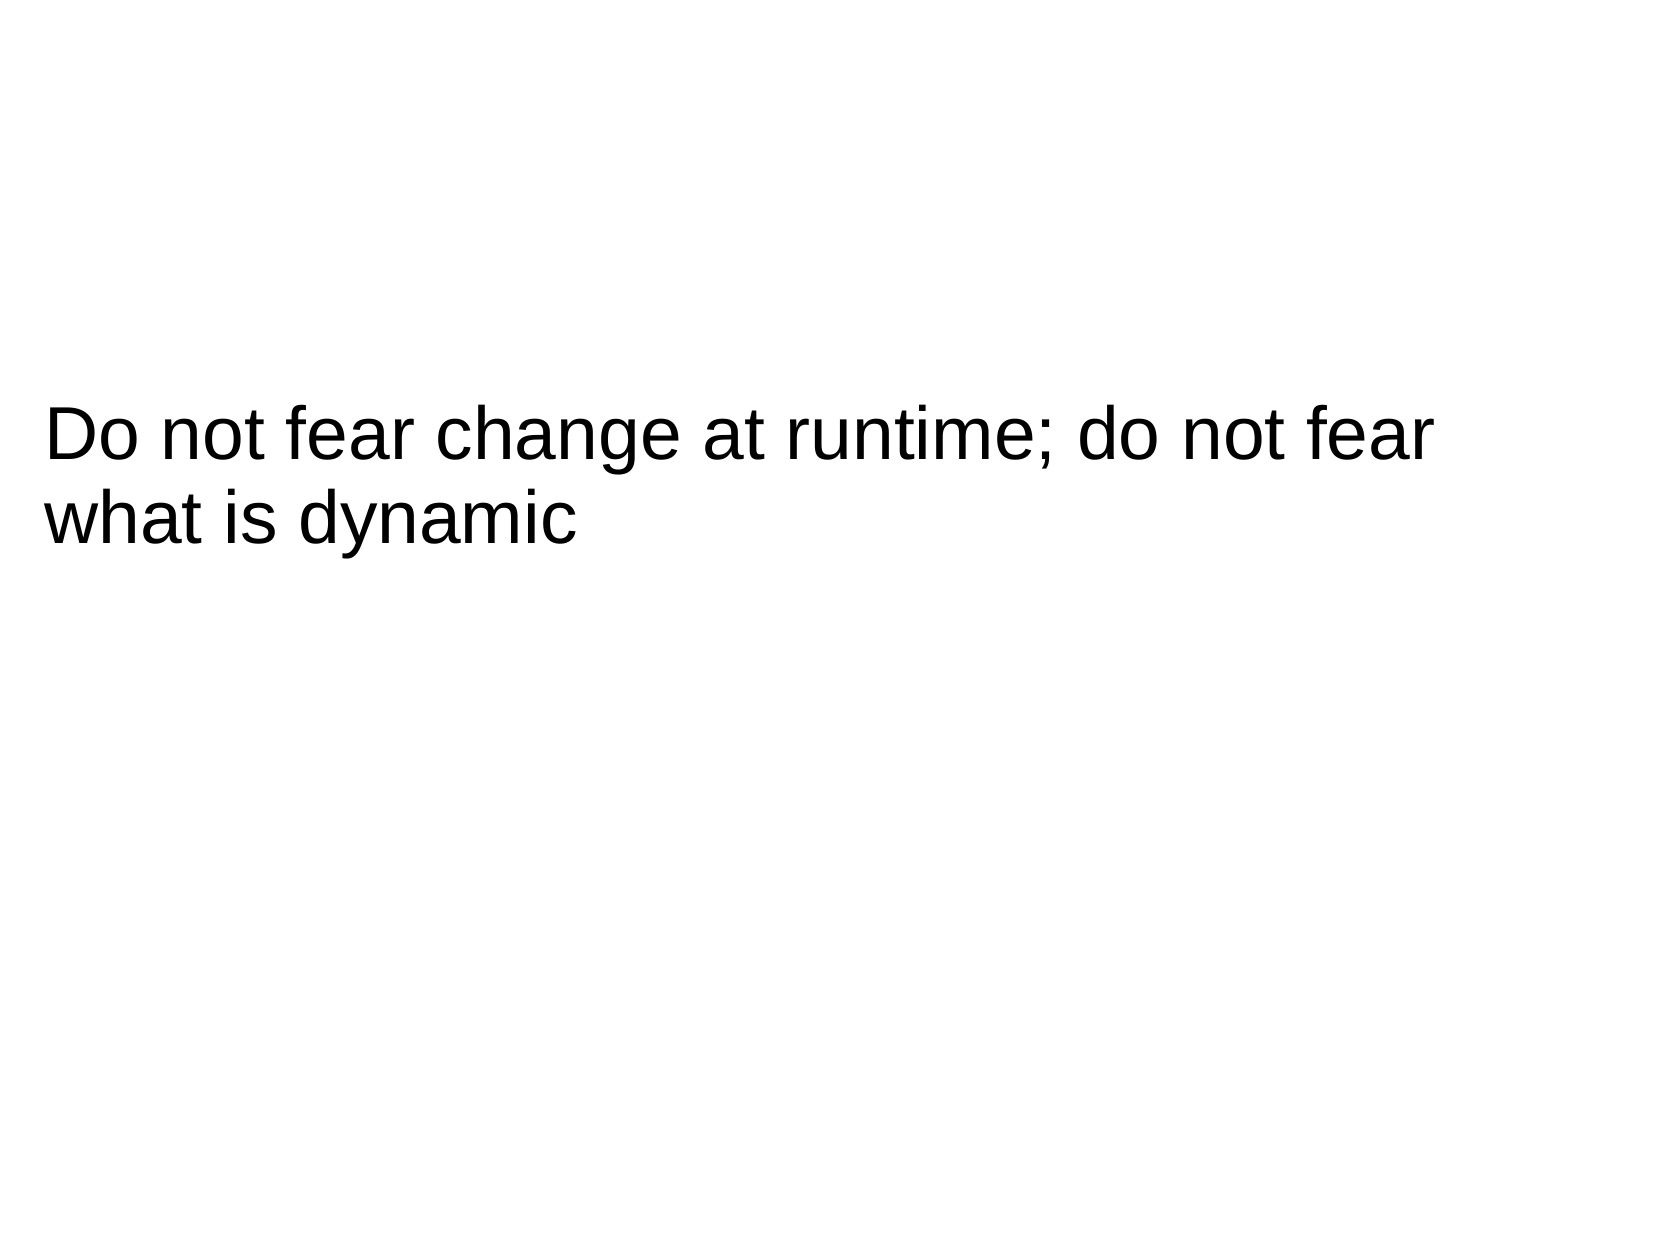

Do not fear change at runtime; do not fear what is dynamic